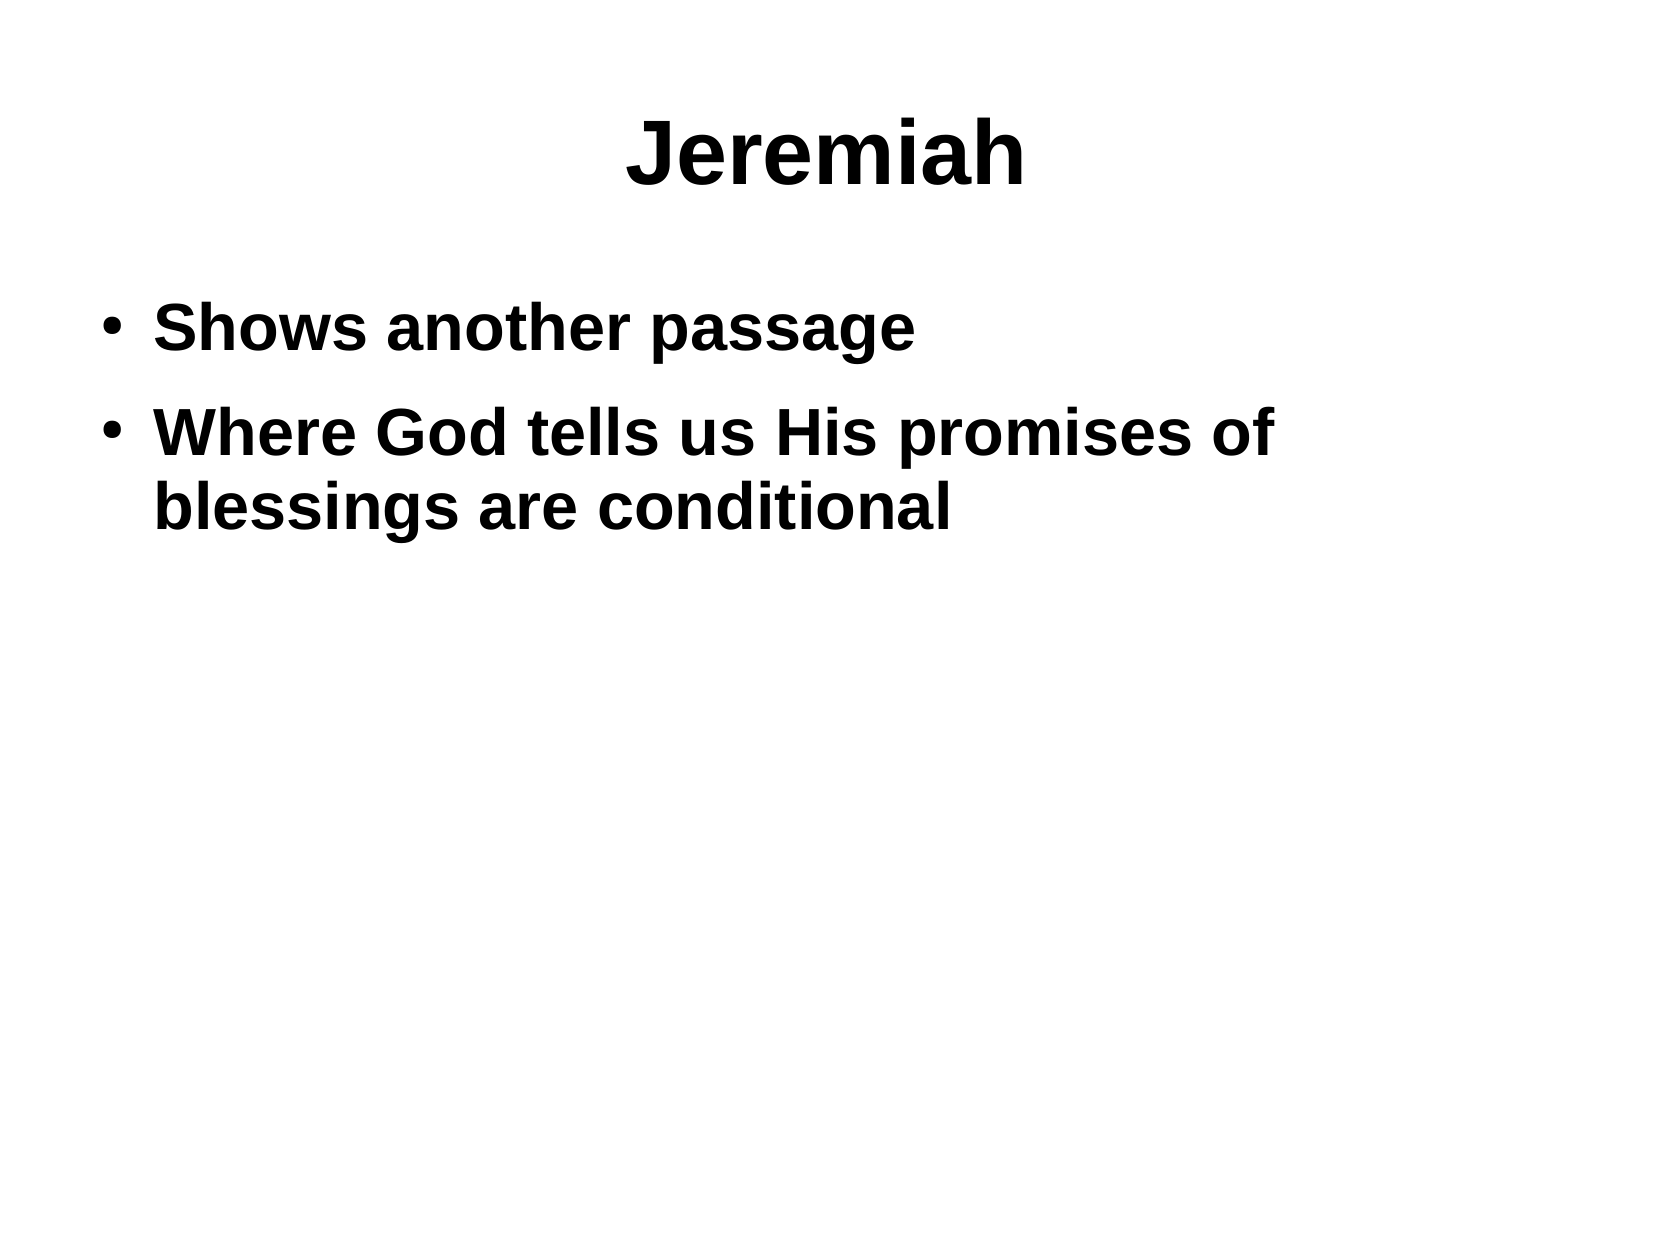

# Jeremiah
Shows another passage
Where God tells us His promises of blessings are conditional